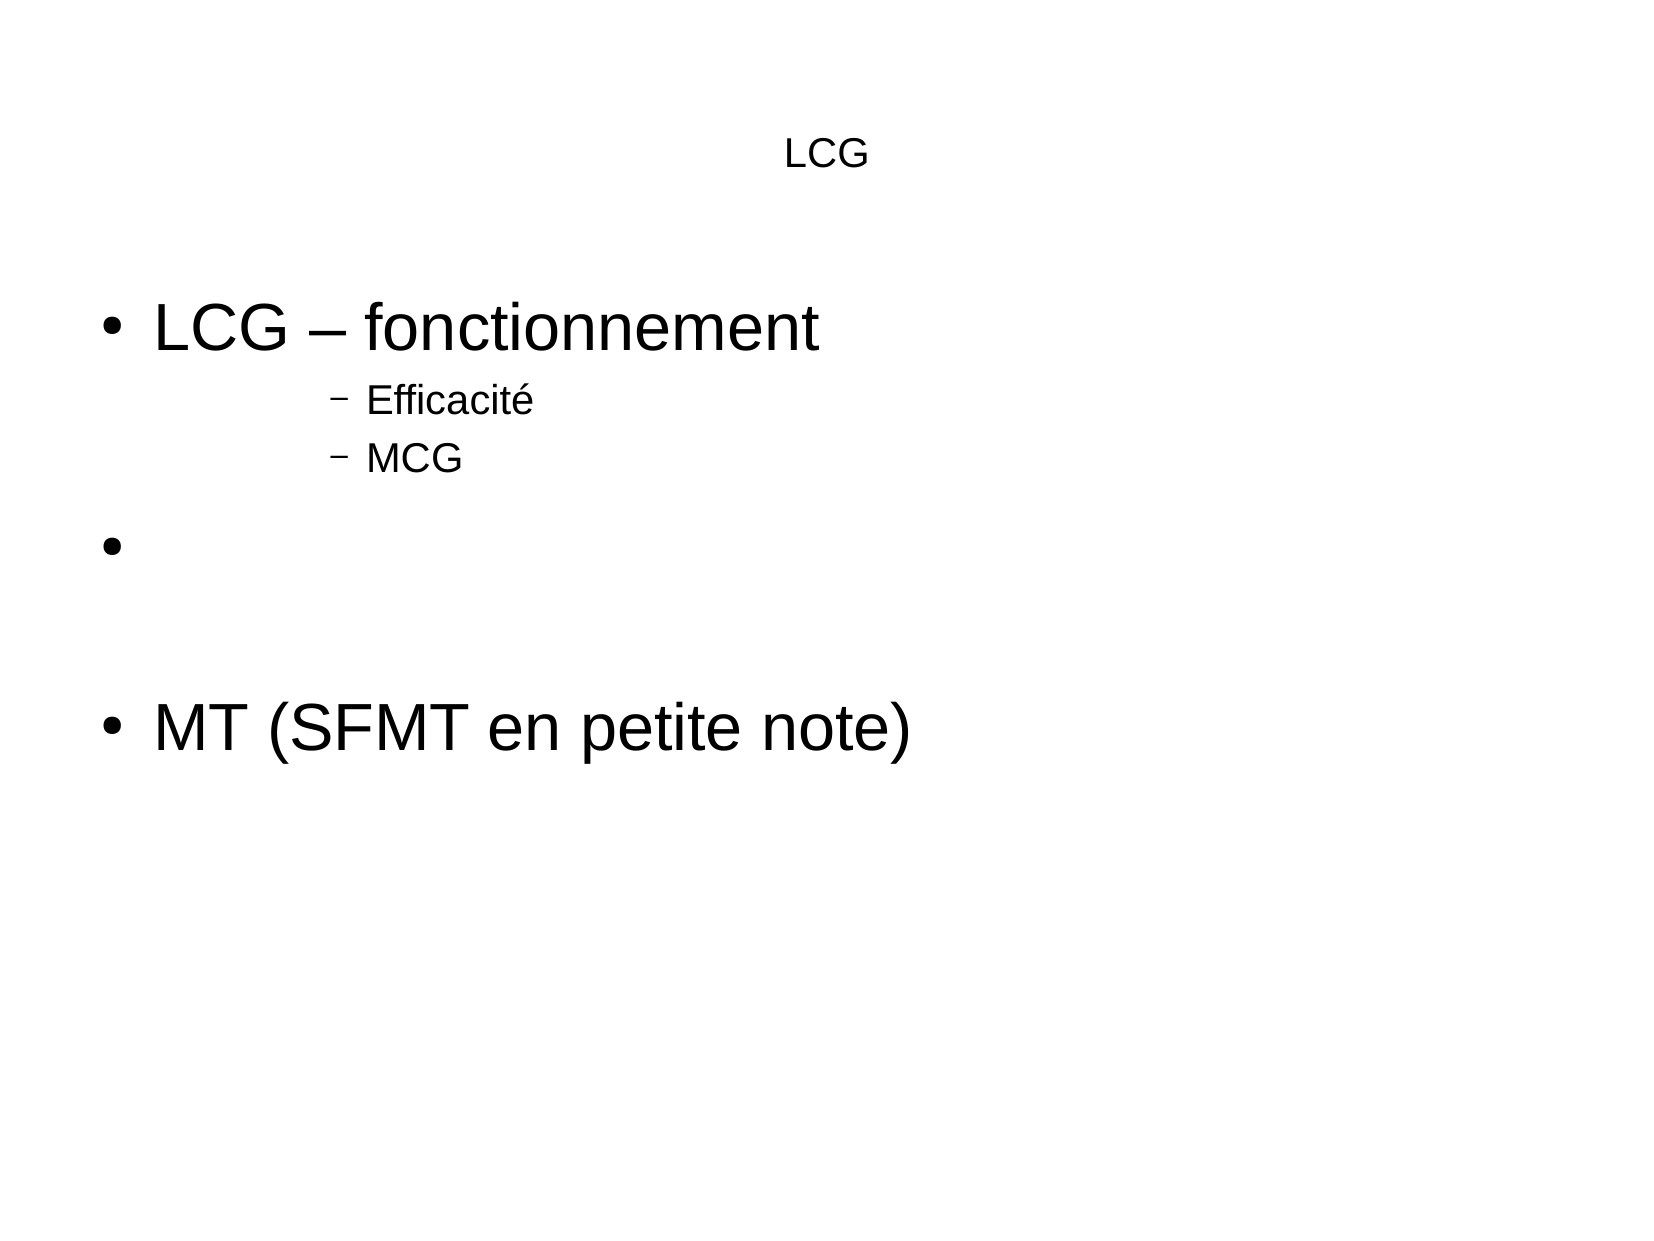

# LCG
LCG – fonctionnement
Efficacité
MCG
MT (SFMT en petite note)